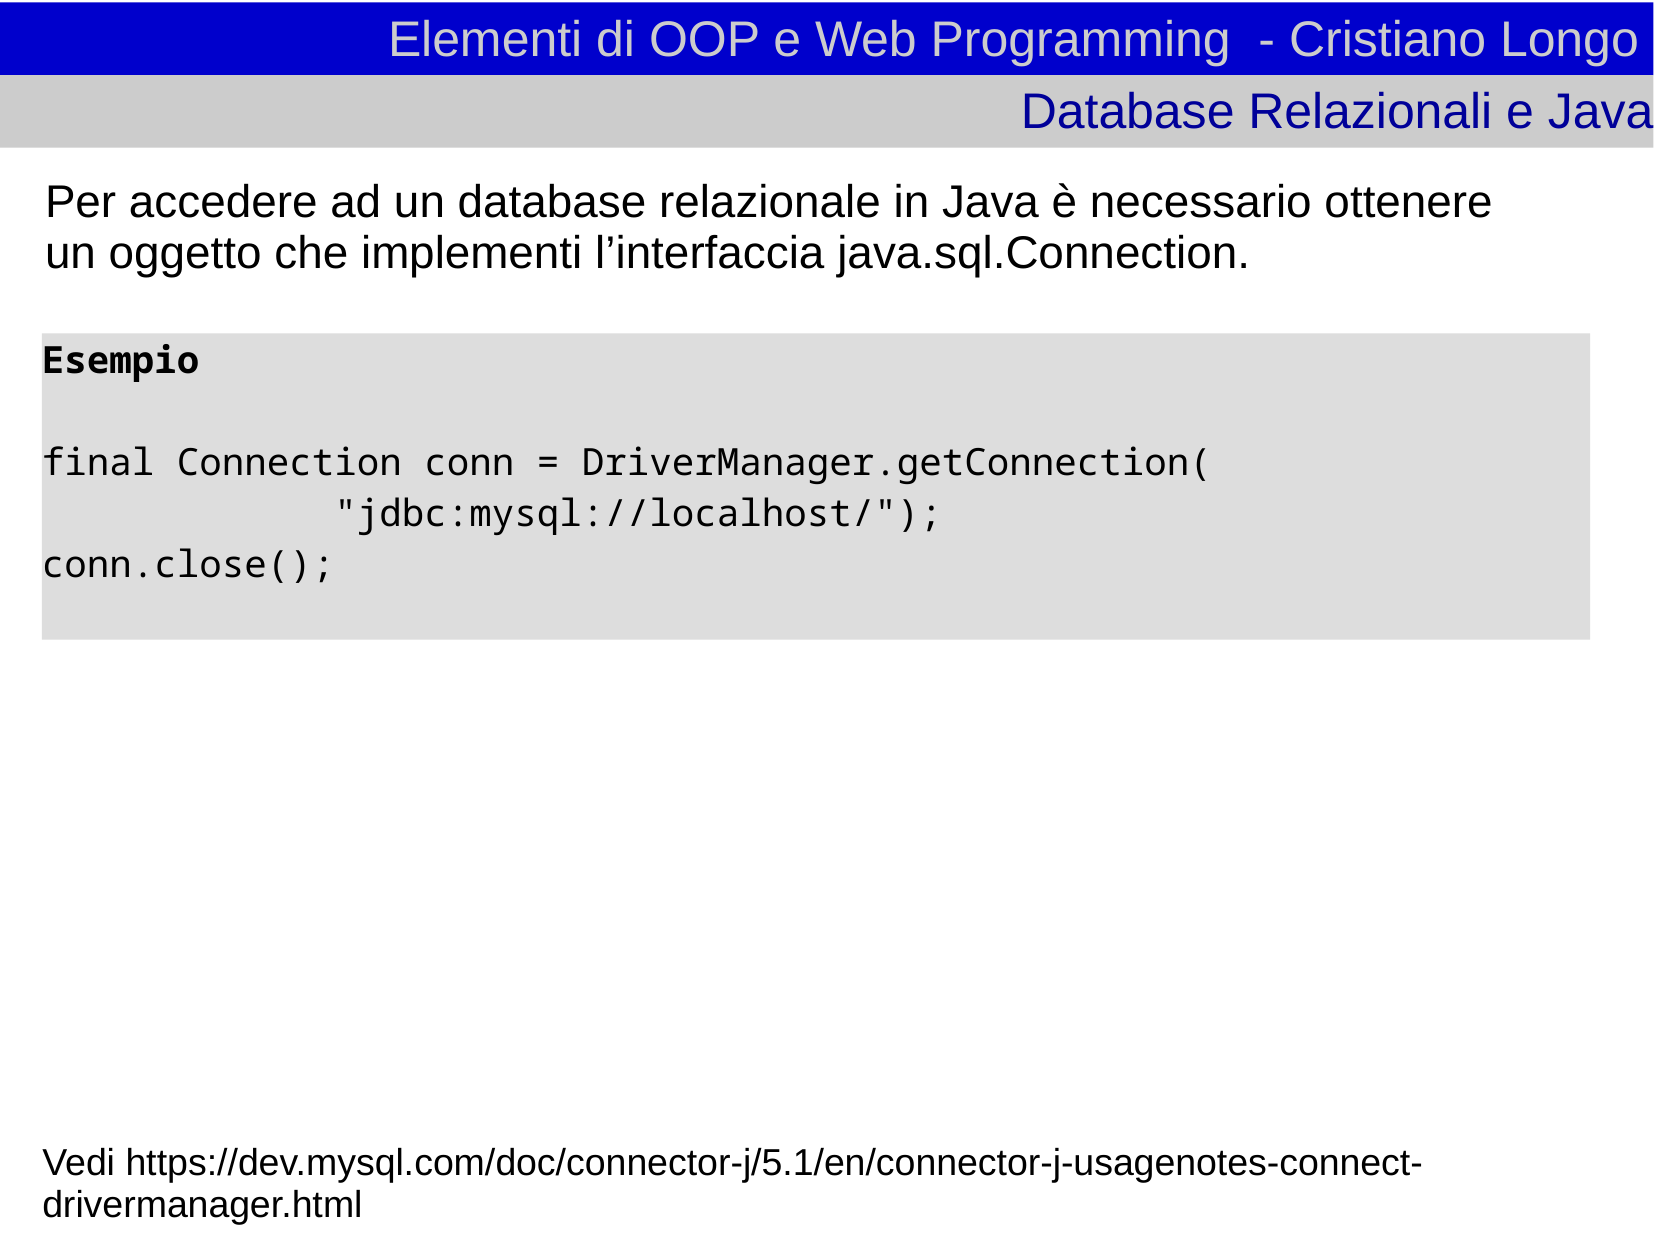

# Elementi di OOP e Web Programming - Cristiano Longo
Database Relazionali e Java
Per accedere ad un database relazionale in Java è necessario ottenere un oggetto che implementi l’interfaccia java.sql.Connection.
Esempio
final Connection conn = DriverManager.getConnection(
 "jdbc:mysql://localhost/");
conn.close();
| Utente | Cane |
| --- | --- |
| alice | fuffy |
| charlie | doggy |
| charlie | pluto |
| bob | fuffy |
Vedi https://dev.mysql.com/doc/connector-j/5.1/en/connector-j-usagenotes-connect-drivermanager.html